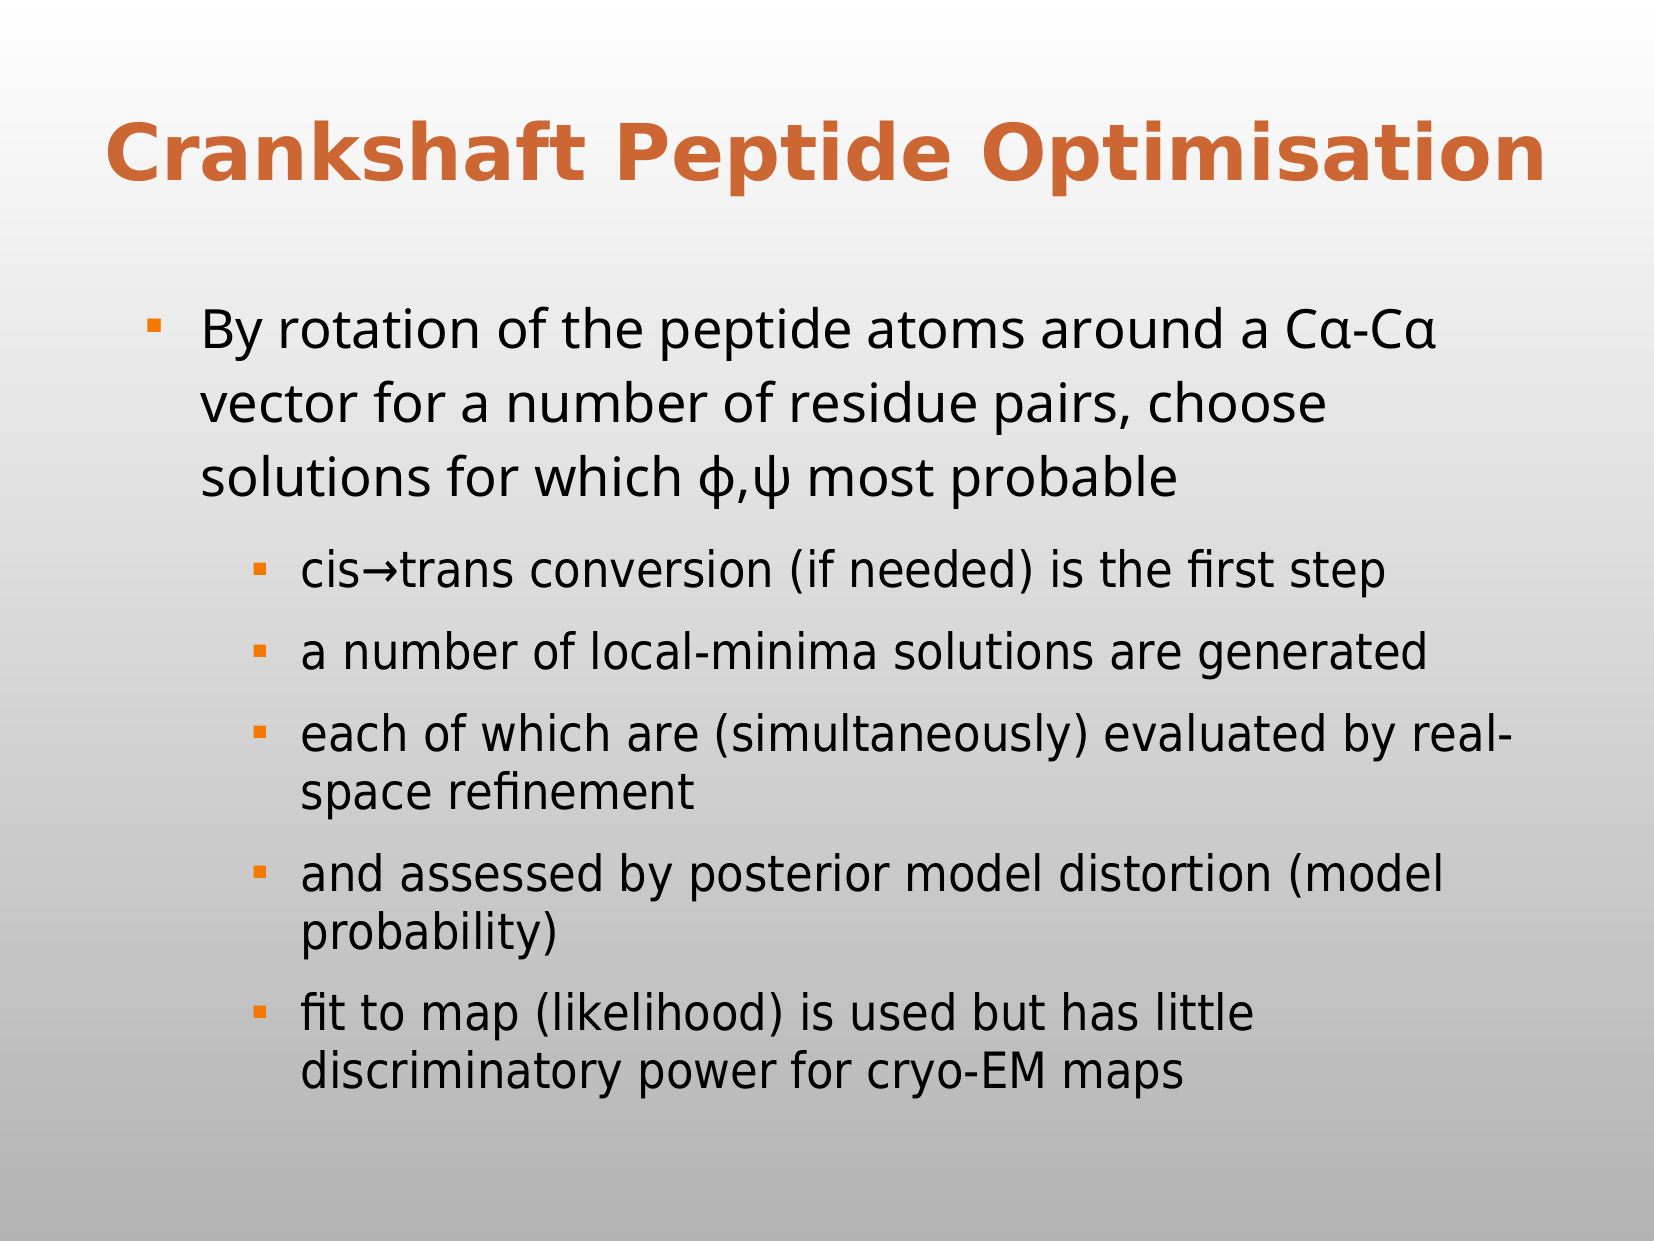

# Crankshaft Peptide Optimisation
By rotation of the peptide atoms around a Cα-Cα vector for a number of residue pairs, choose solutions for which ϕ,ψ most probable
cis→trans conversion (if needed) is the first step
a number of local-minima solutions are generated
each of which are (simultaneously) evaluated by real-space refinement
and assessed by posterior model distortion (model probability)
fit to map (likelihood) is used but has little discriminatory power for cryo-EM maps